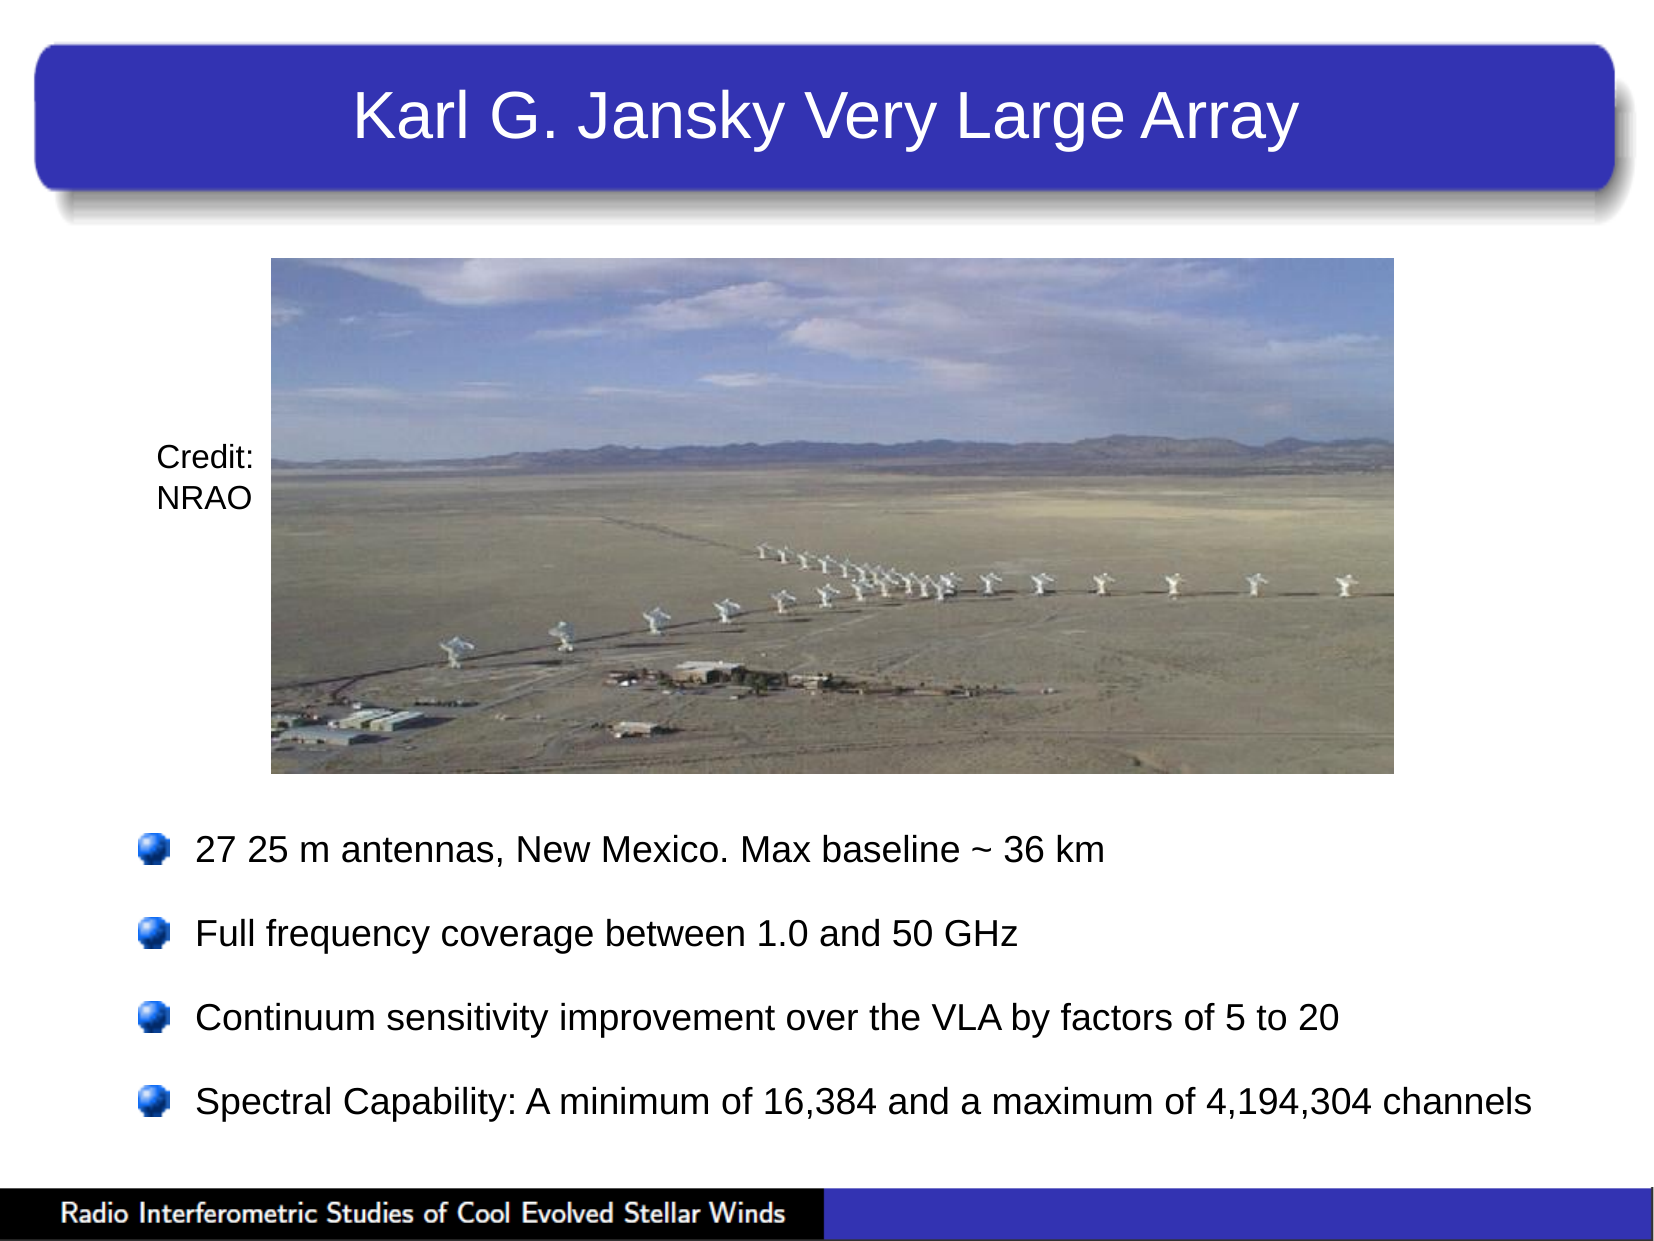

Karl G. Jansky Very Large Array
Credit: NRAO
 27 25 m antennas, New Mexico. Max baseline ~ 36 km
 Full frequency coverage between 1.0 and 50 GHz
 Continuum sensitivity improvement over the VLA by factors of 5 to 20
 Spectral Capability: A minimum of 16,384 and a maximum of 4,194,304 channels